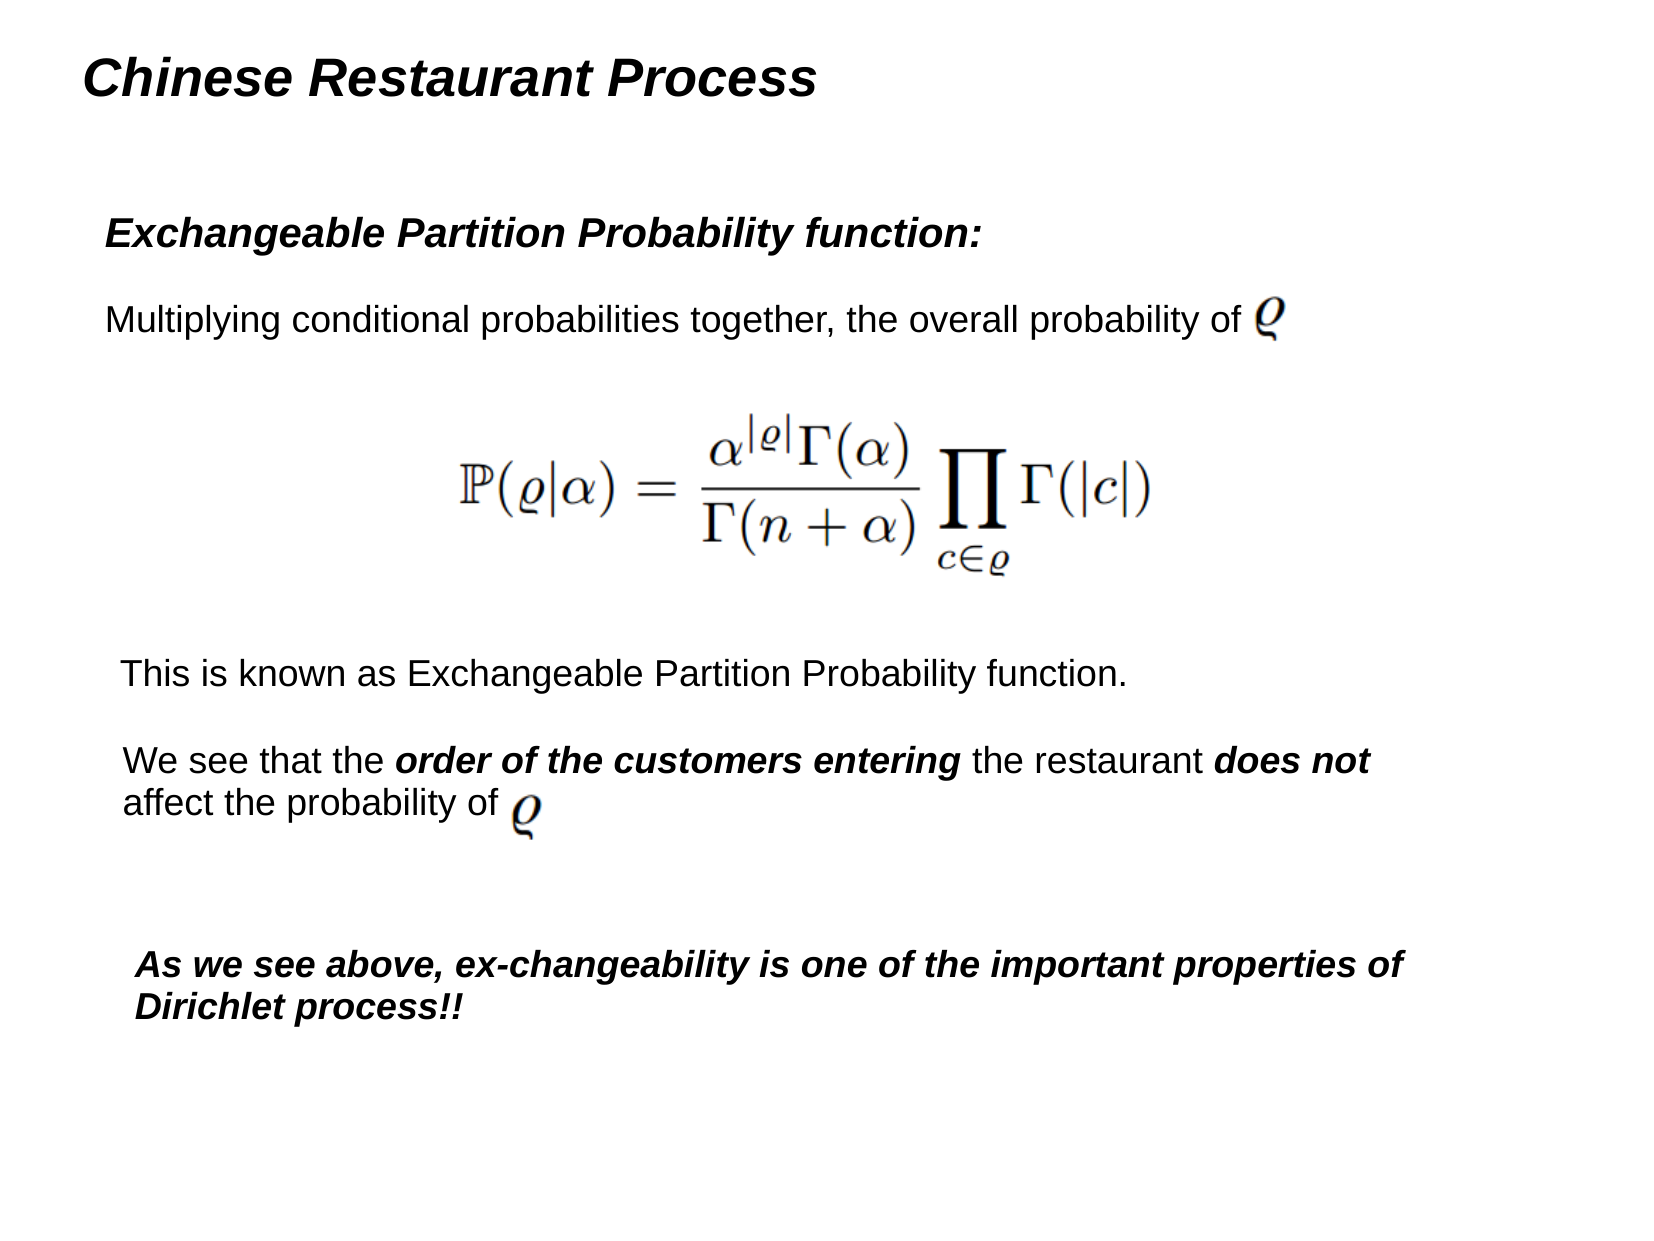

# Chinese Restaurant Process
Exchangeable Partition Probability function:
Multiplying conditional probabilities together, the overall probability of
This is known as Exchangeable Partition Probability function.
We see that the order of the customers entering the restaurant does not affect the probability of
As we see above, ex-changeability is one of the important properties of Dirichlet process!!